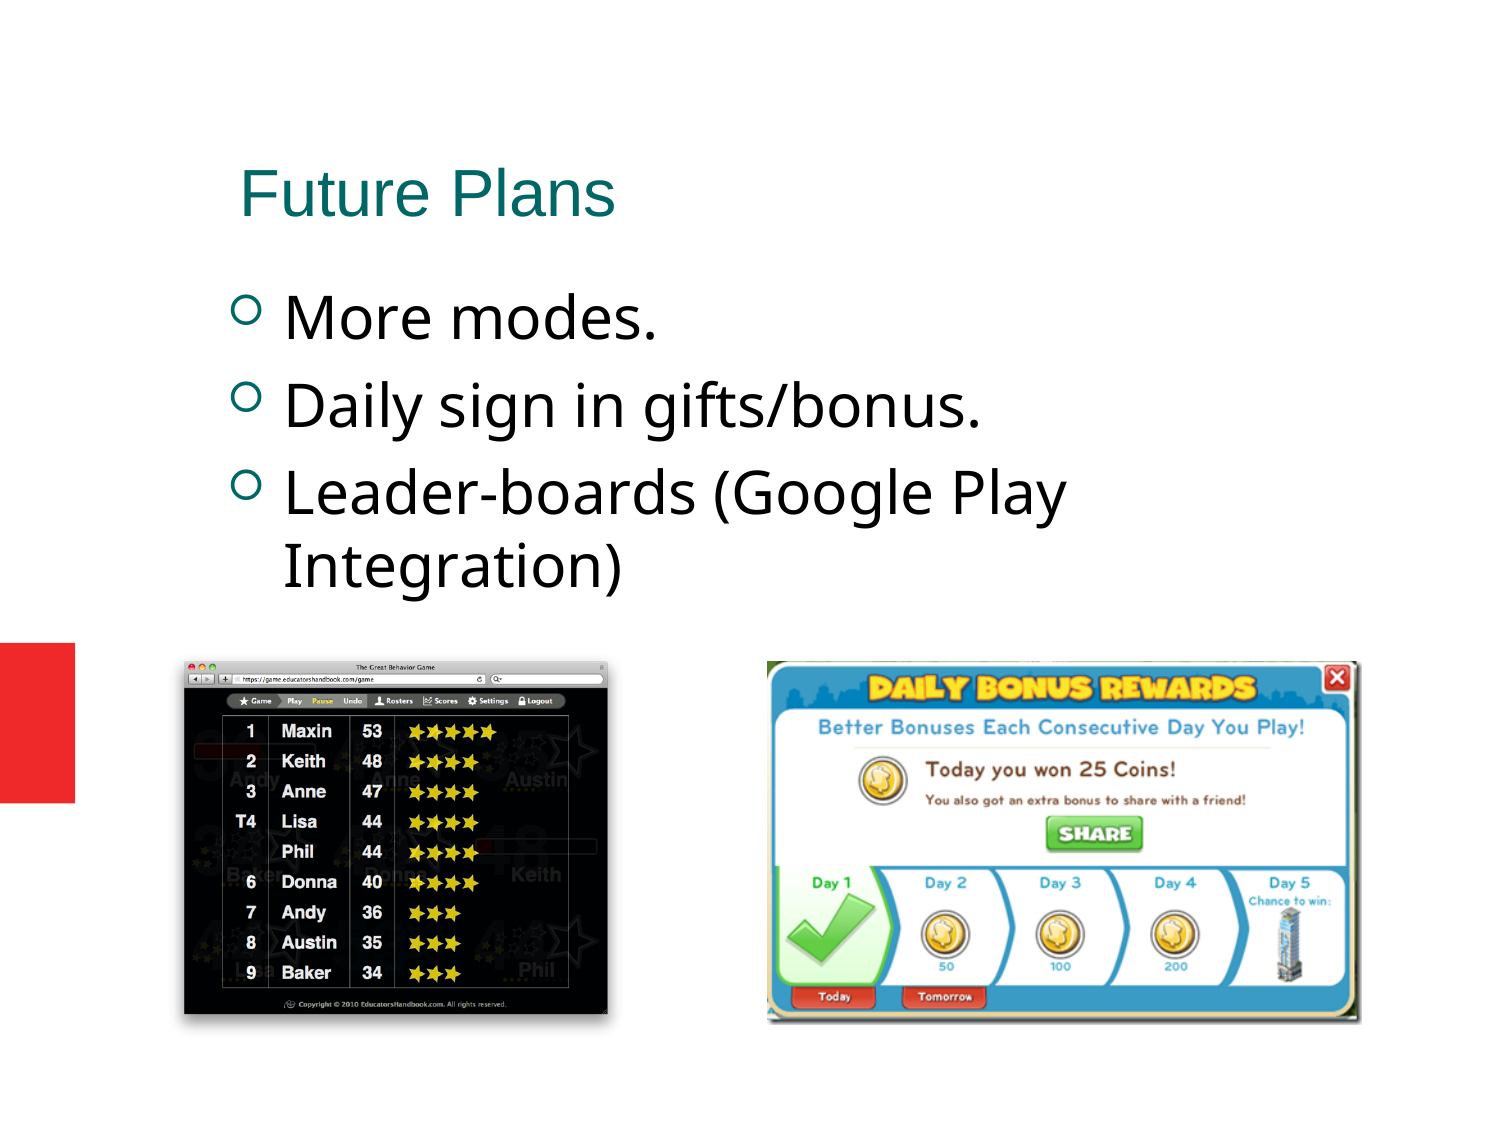

Future Plans
More modes.
Daily sign in gifts/bonus.
Leader-boards (Google Play Integration)